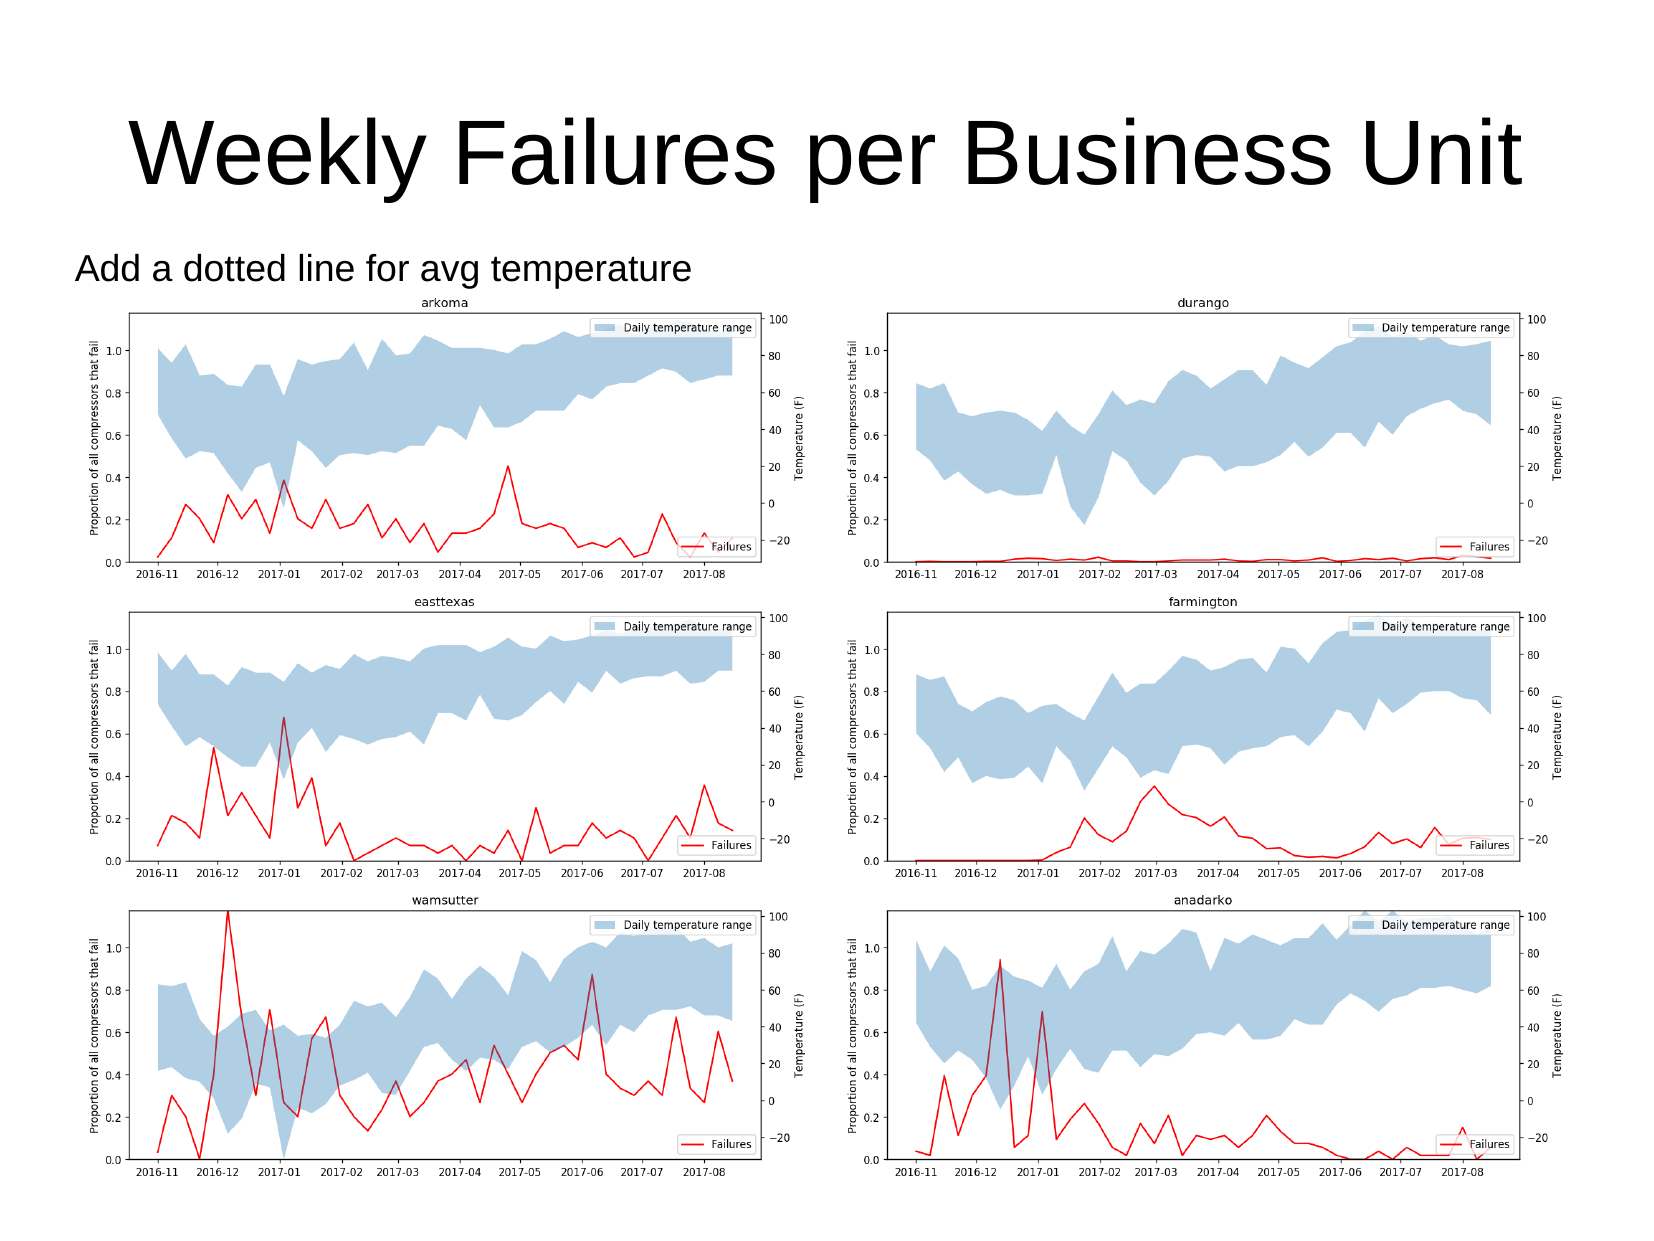

# Weekly Failures per Business Unit
Add a dotted line for avg temperature